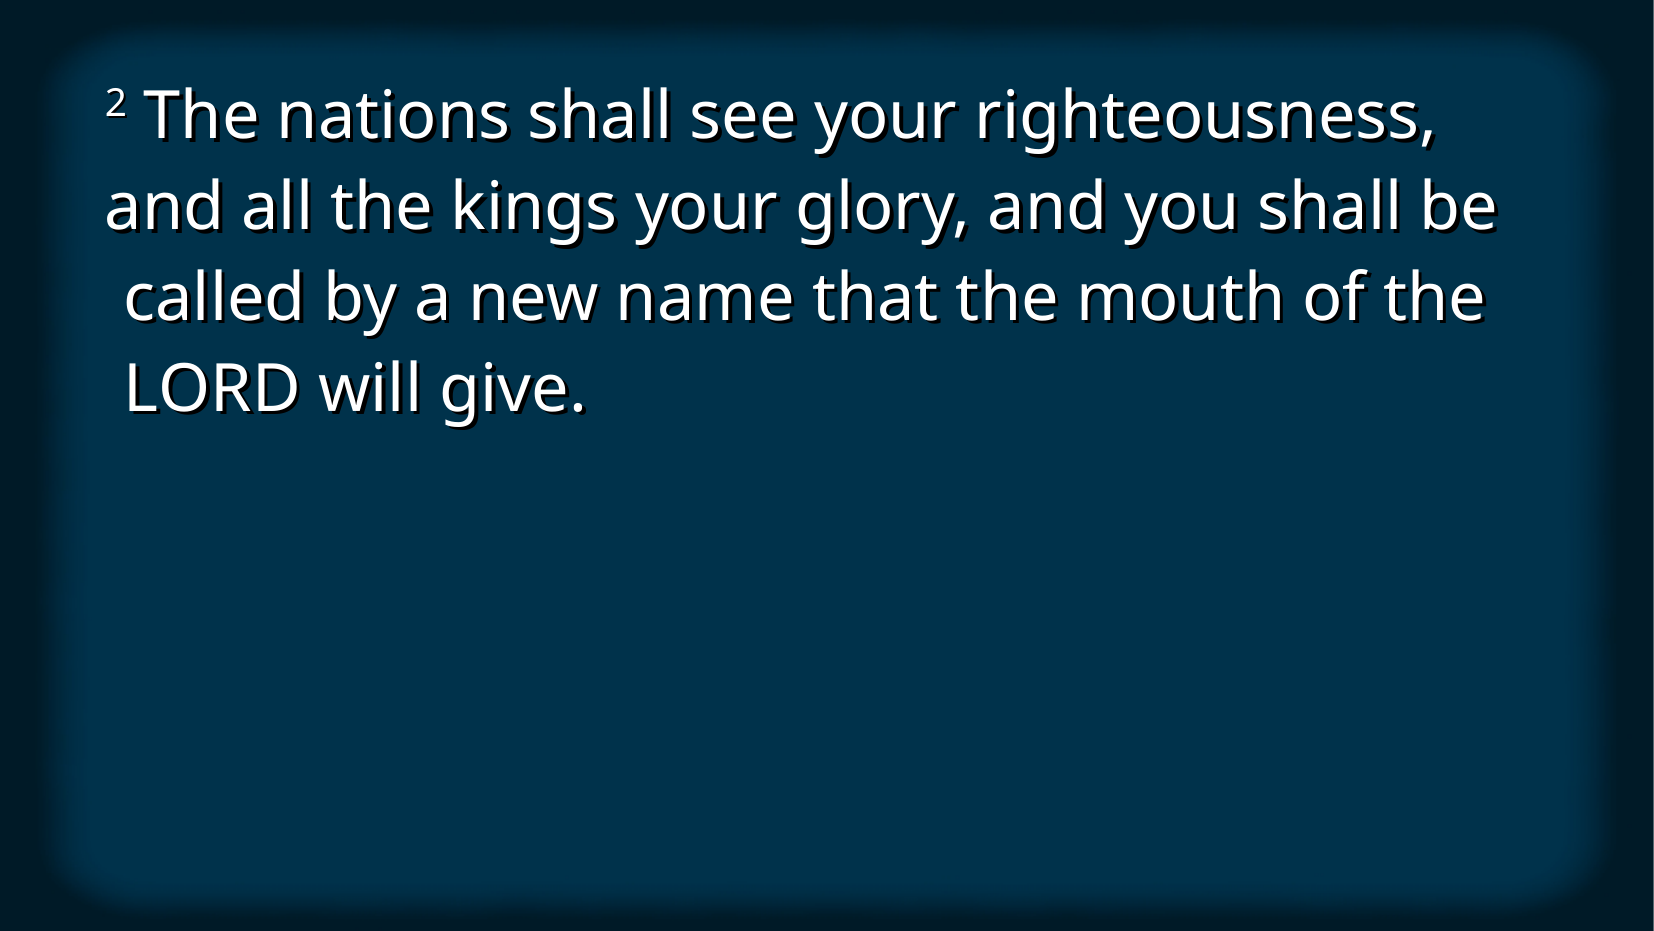

2 The nations shall see your righteousness,
and all the kings your glory, and you shall be called by a new name that the mouth of the LORD will give.